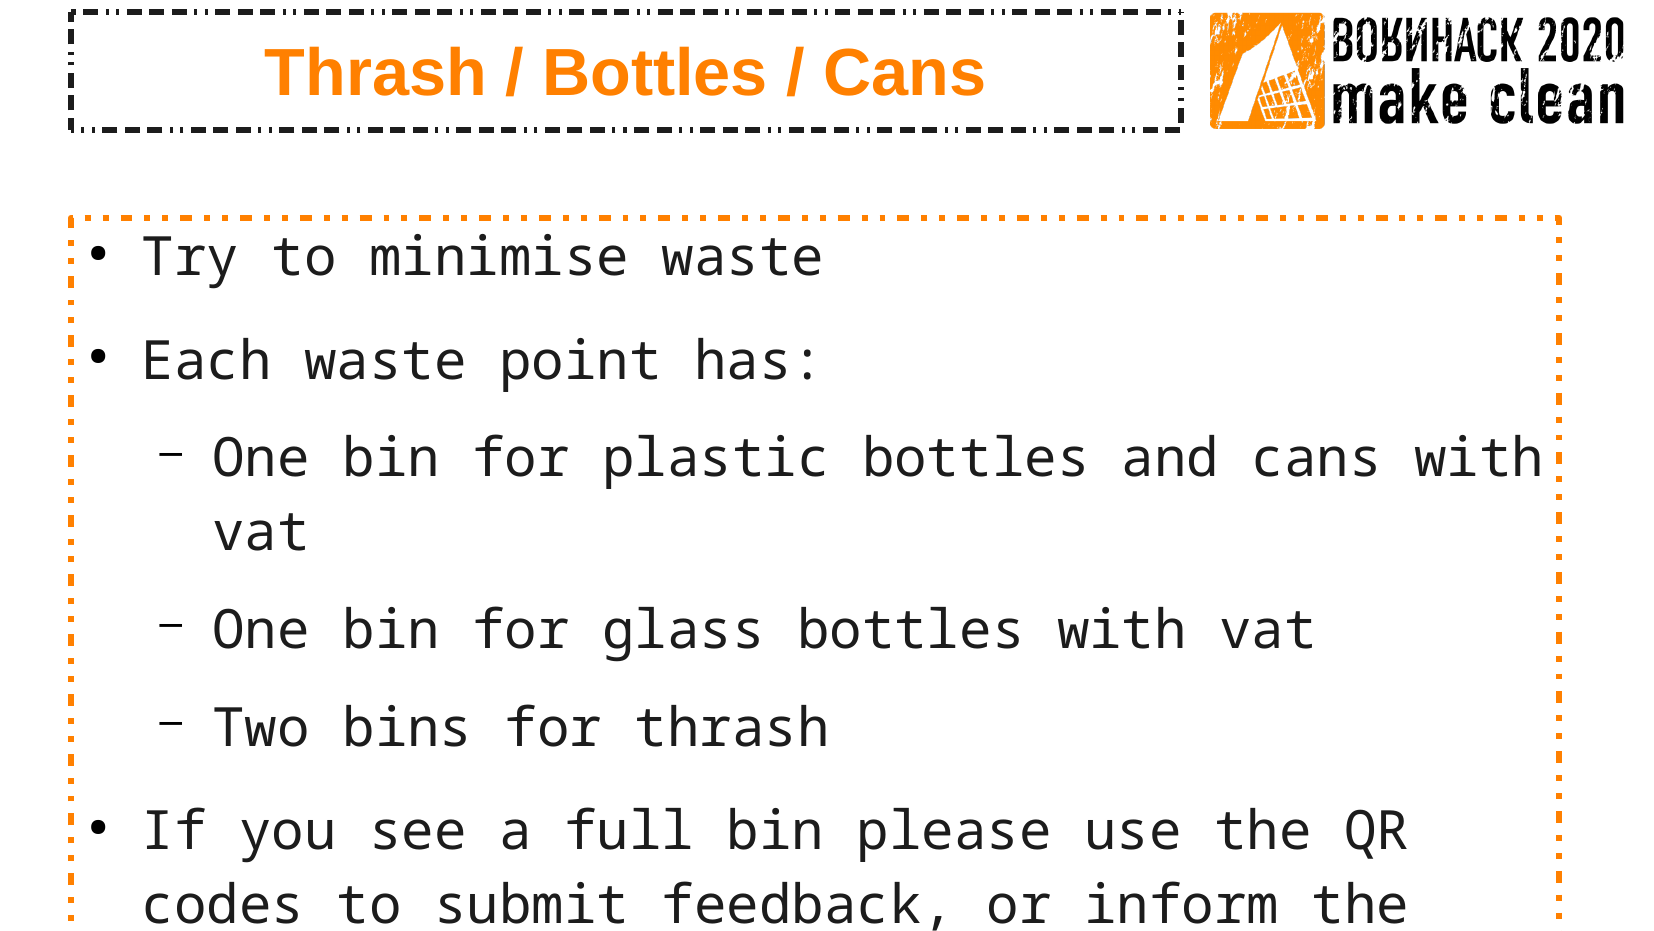

# Thrash / Bottles / Cans
Try to minimise waste
Each waste point has:
One bin for plastic bottles and cans with vat
One bin for glass bottles with vat
Two bins for thrash
If you see a full bin please use the QR codes to submit feedback, or inform the infodesk